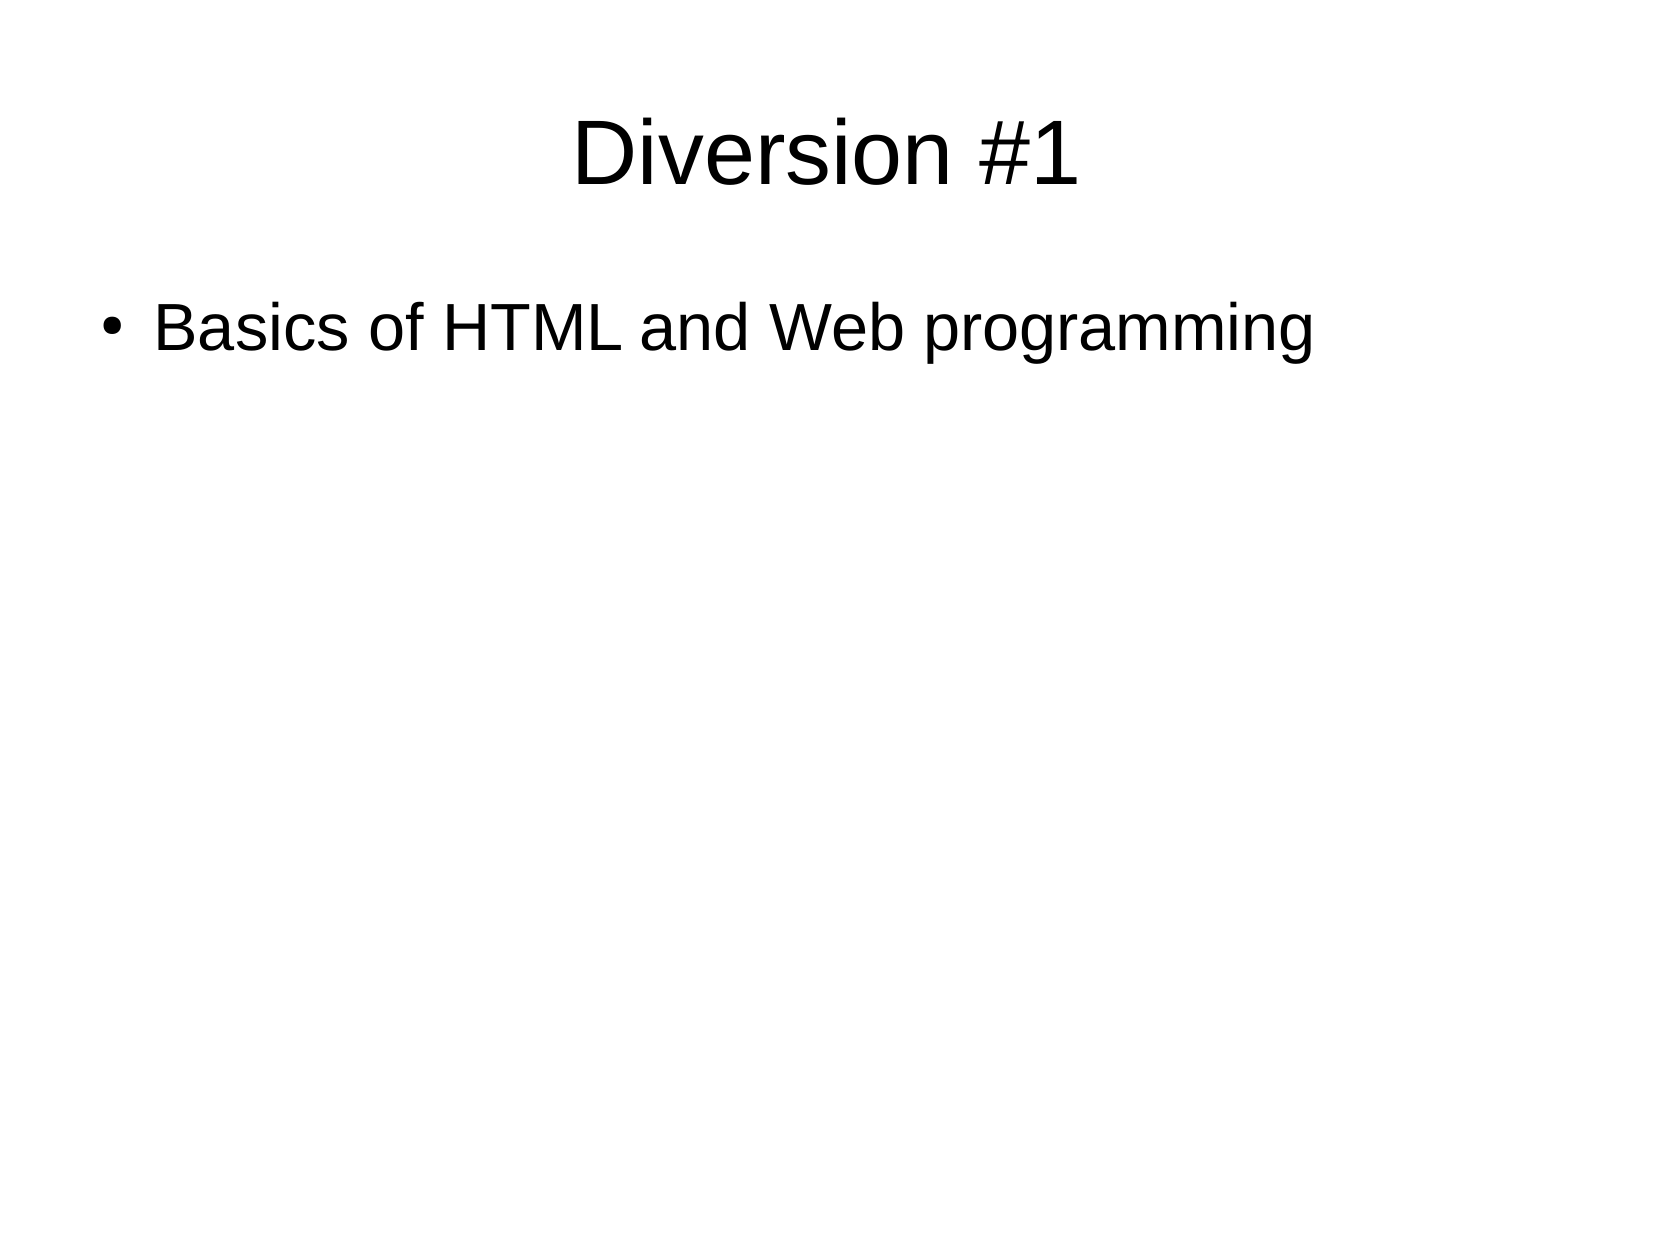

# Diversion #1
Basics of HTML and Web programming